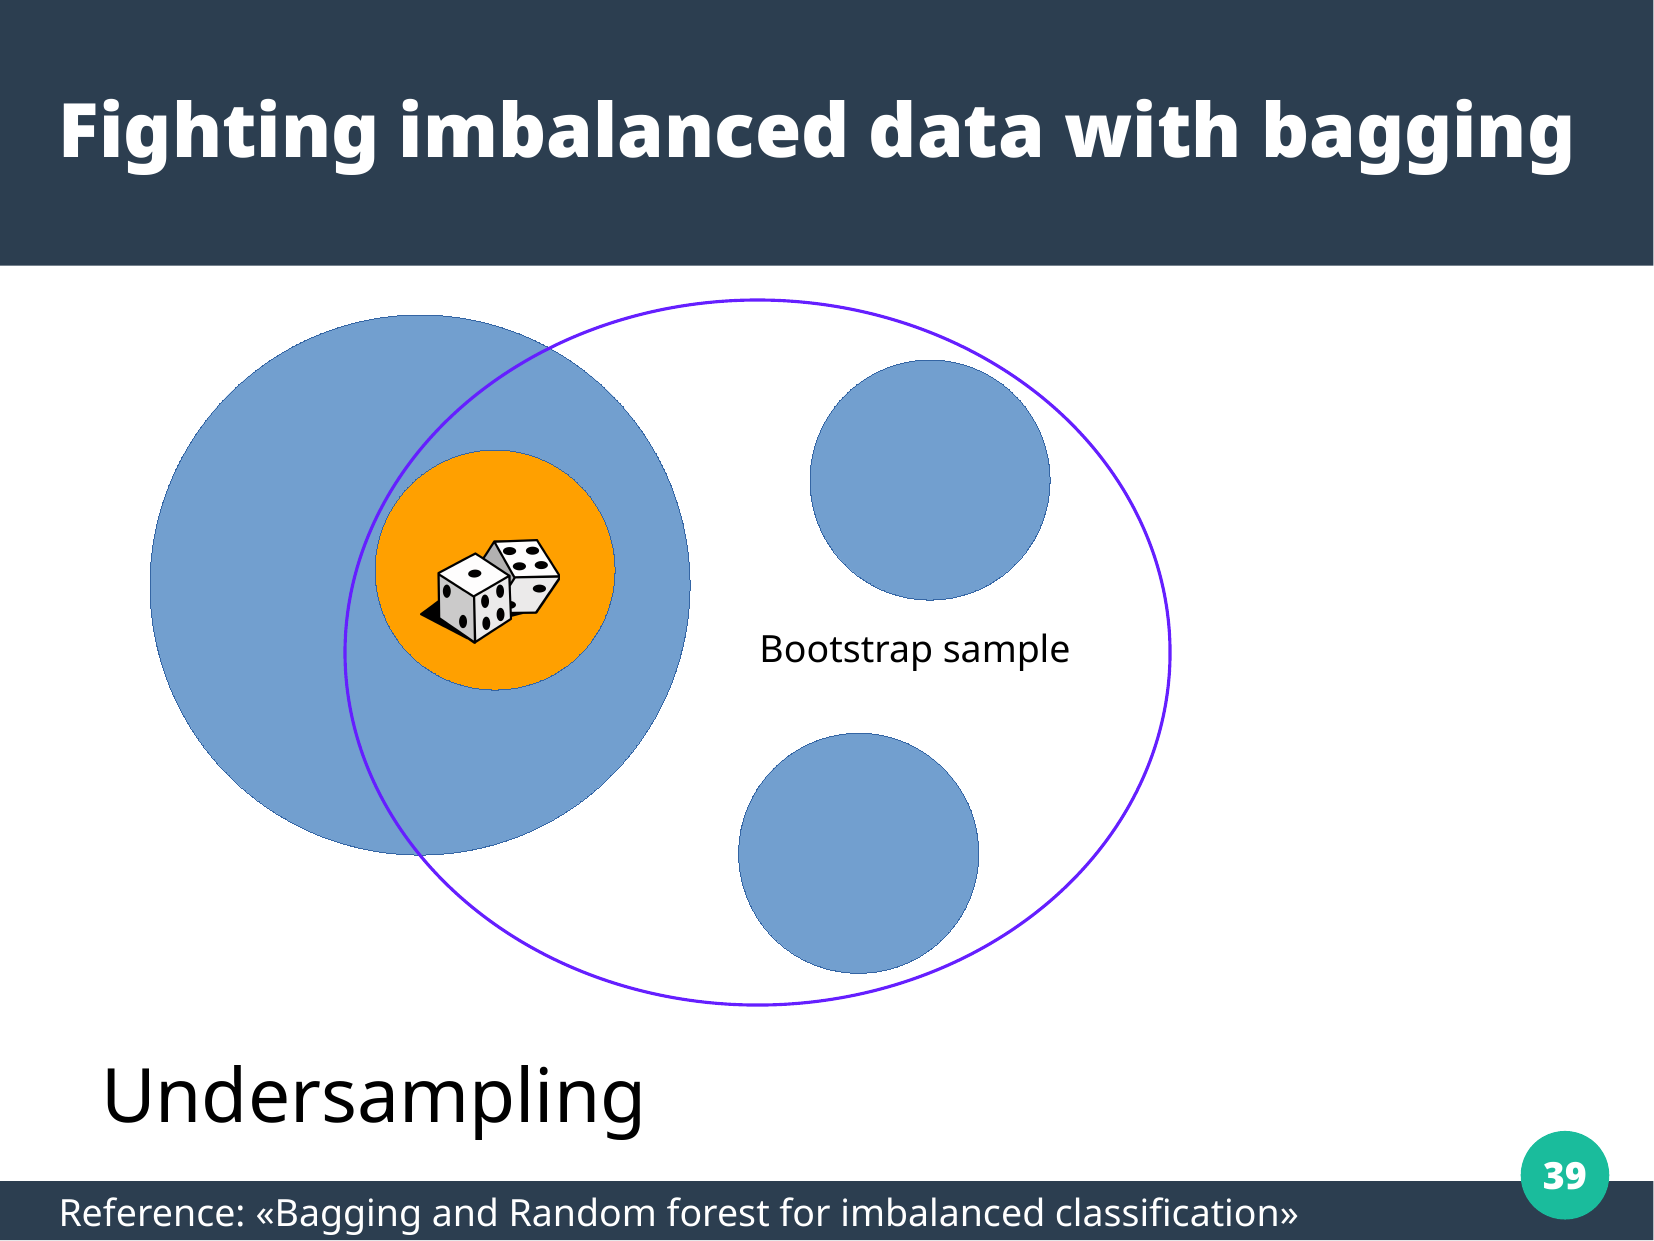

# Fighting imbalanced data with bagging
Bootstrap sample
Undersampling
39
Reference: «Bagging and Random forest for imbalanced classification»